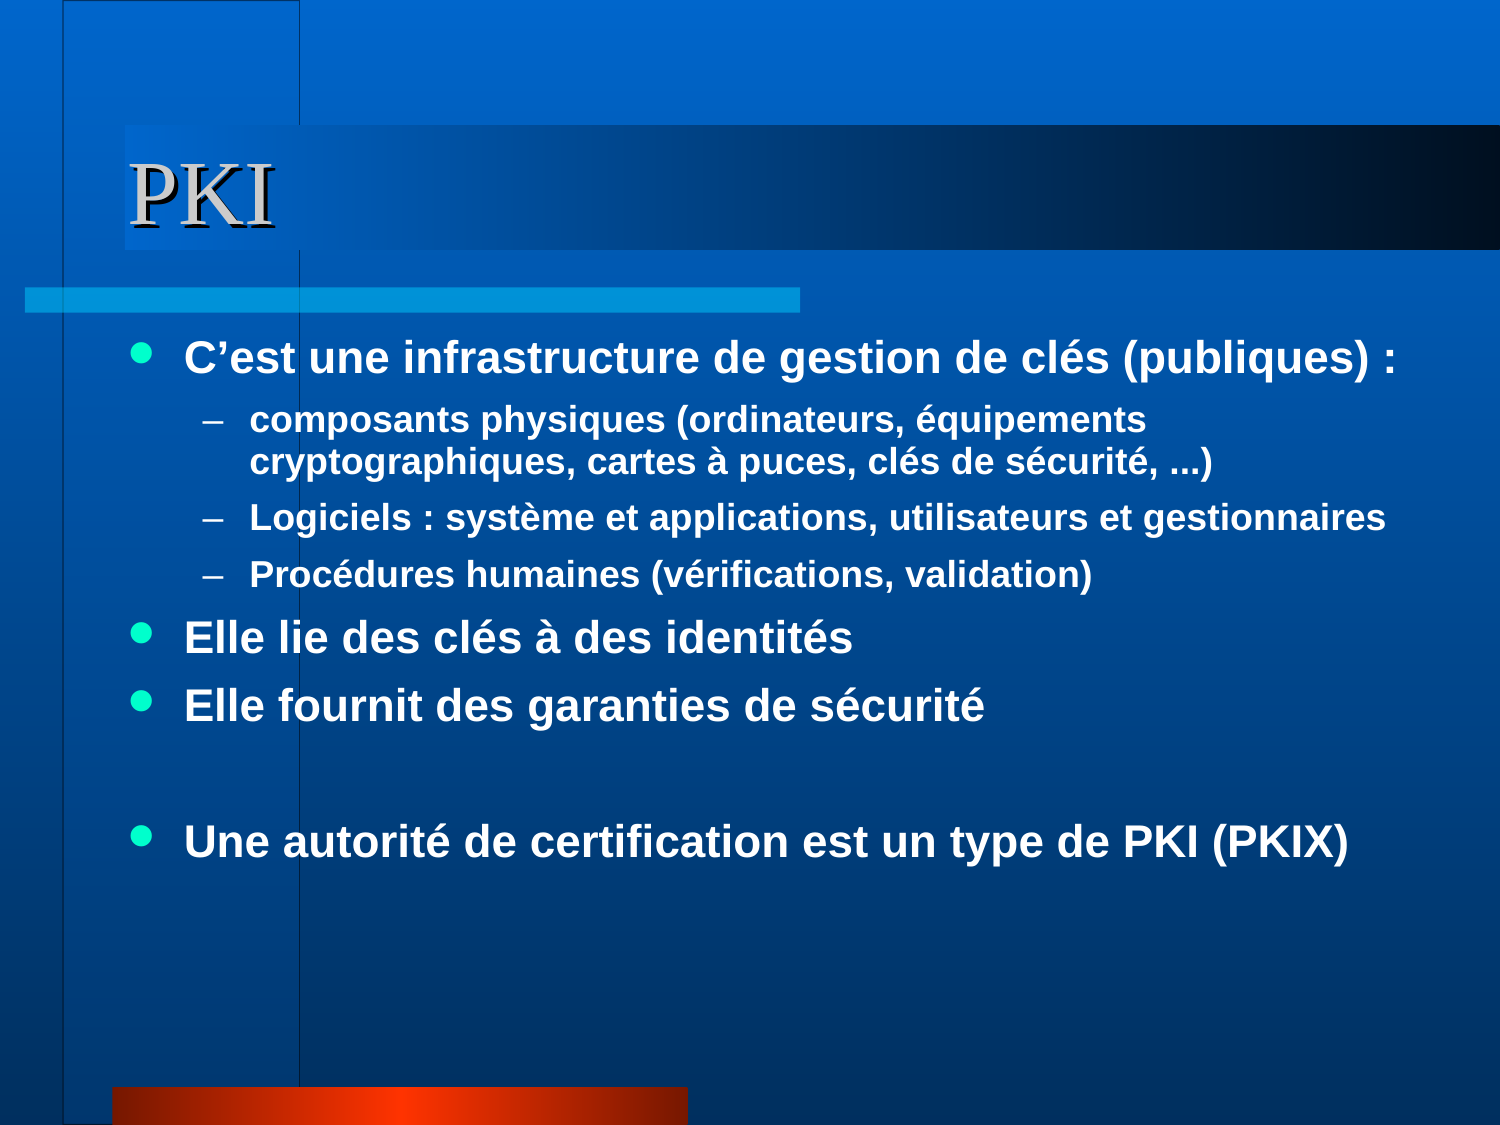

# PKI
C’est une infrastructure de gestion de clés (publiques) :
composants physiques (ordinateurs, équipements cryptographiques, cartes à puces, clés de sécurité, ...)
Logiciels : système et applications, utilisateurs et gestionnaires
Procédures humaines (vérifications, validation)
Elle lie des clés à des identités
Elle fournit des garanties de sécurité
Une autorité de certification est un type de PKI (PKIX)